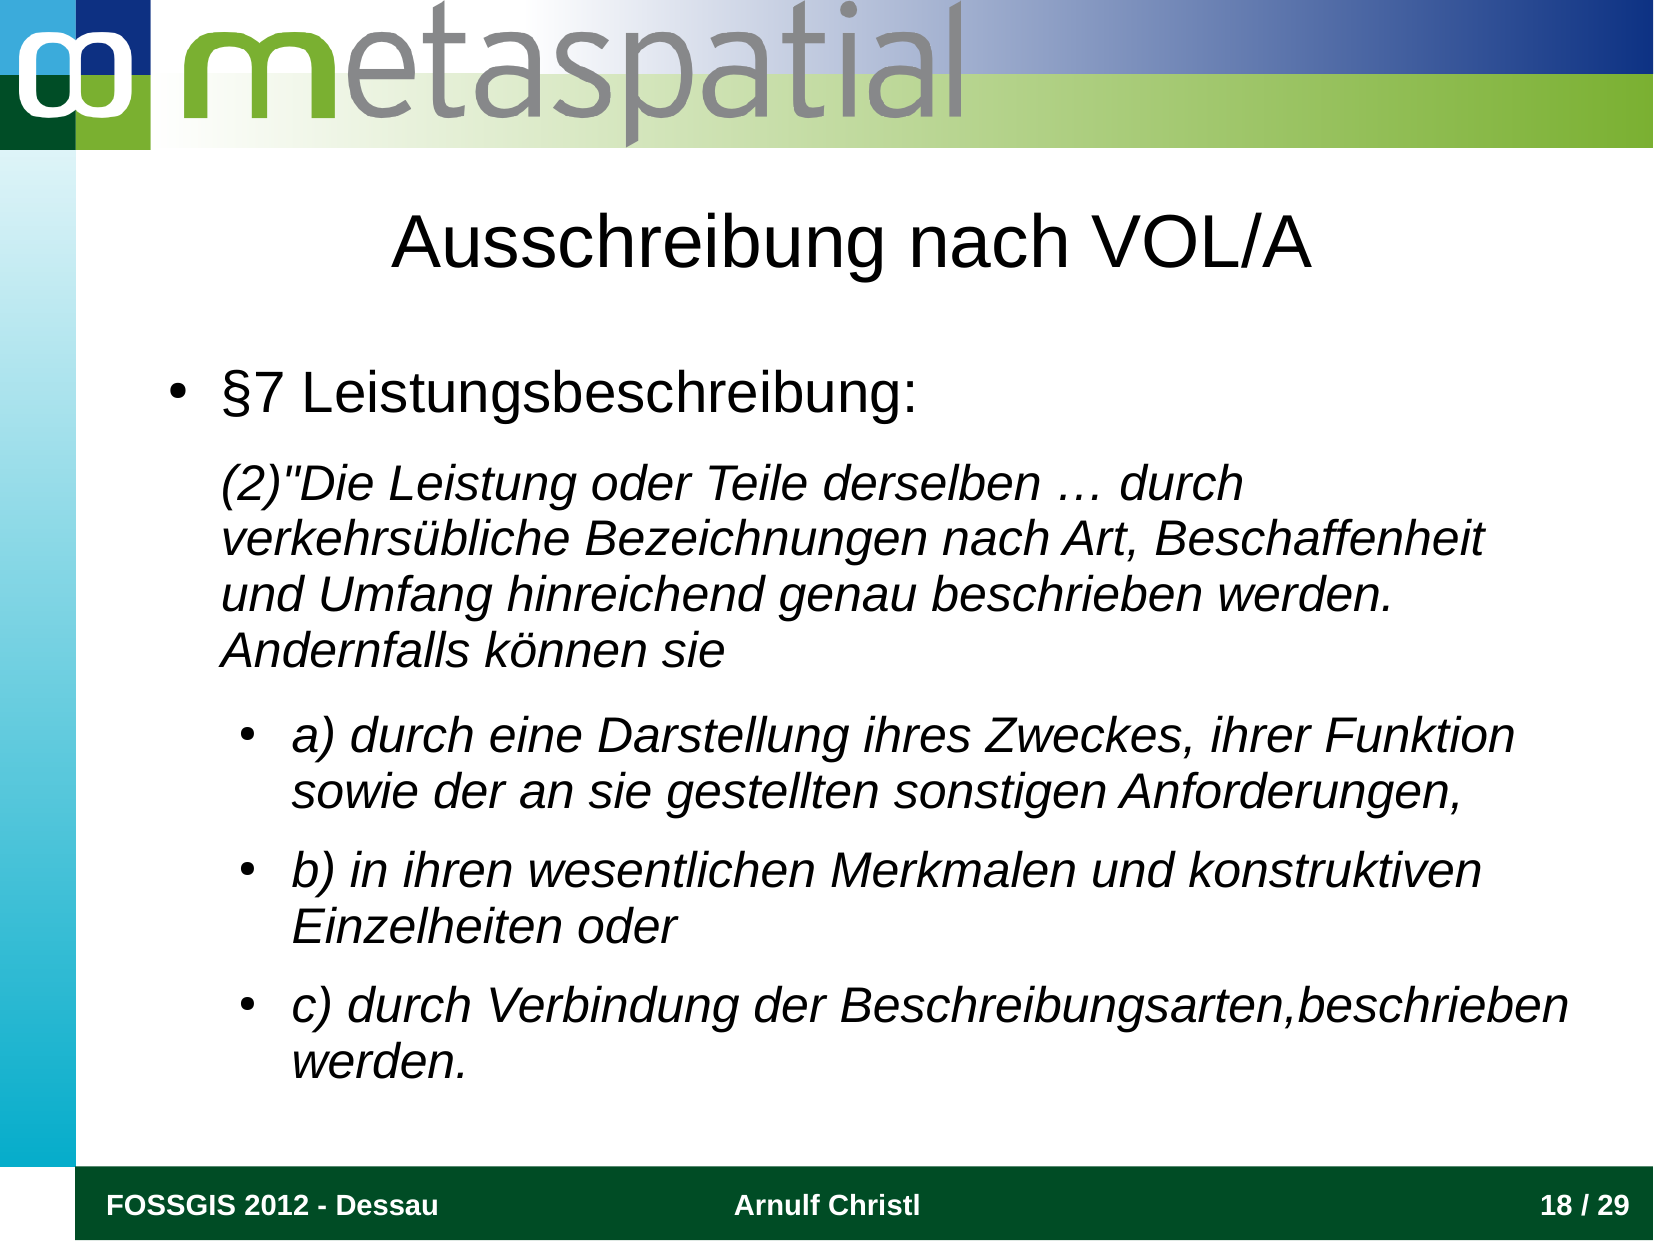

# Ausschreibung nach VOL/A
§7 Leistungsbeschreibung:
(2)"Die Leistung oder Teile derselben … durch verkehrsübliche Bezeichnungen nach Art, Beschaffenheit und Umfang hinreichend genau beschrieben werden. Andernfalls können sie
a) durch eine Darstellung ihres Zweckes, ihrer Funktion sowie der an sie gestellten sonstigen Anforderungen,
b) in ihren wesentlichen Merkmalen und konstruktiven Einzelheiten oder
c) durch Verbindung der Beschreibungsarten,beschrieben werden.
FOSSGIS 2012 - Dessau
Arnulf Christl
18